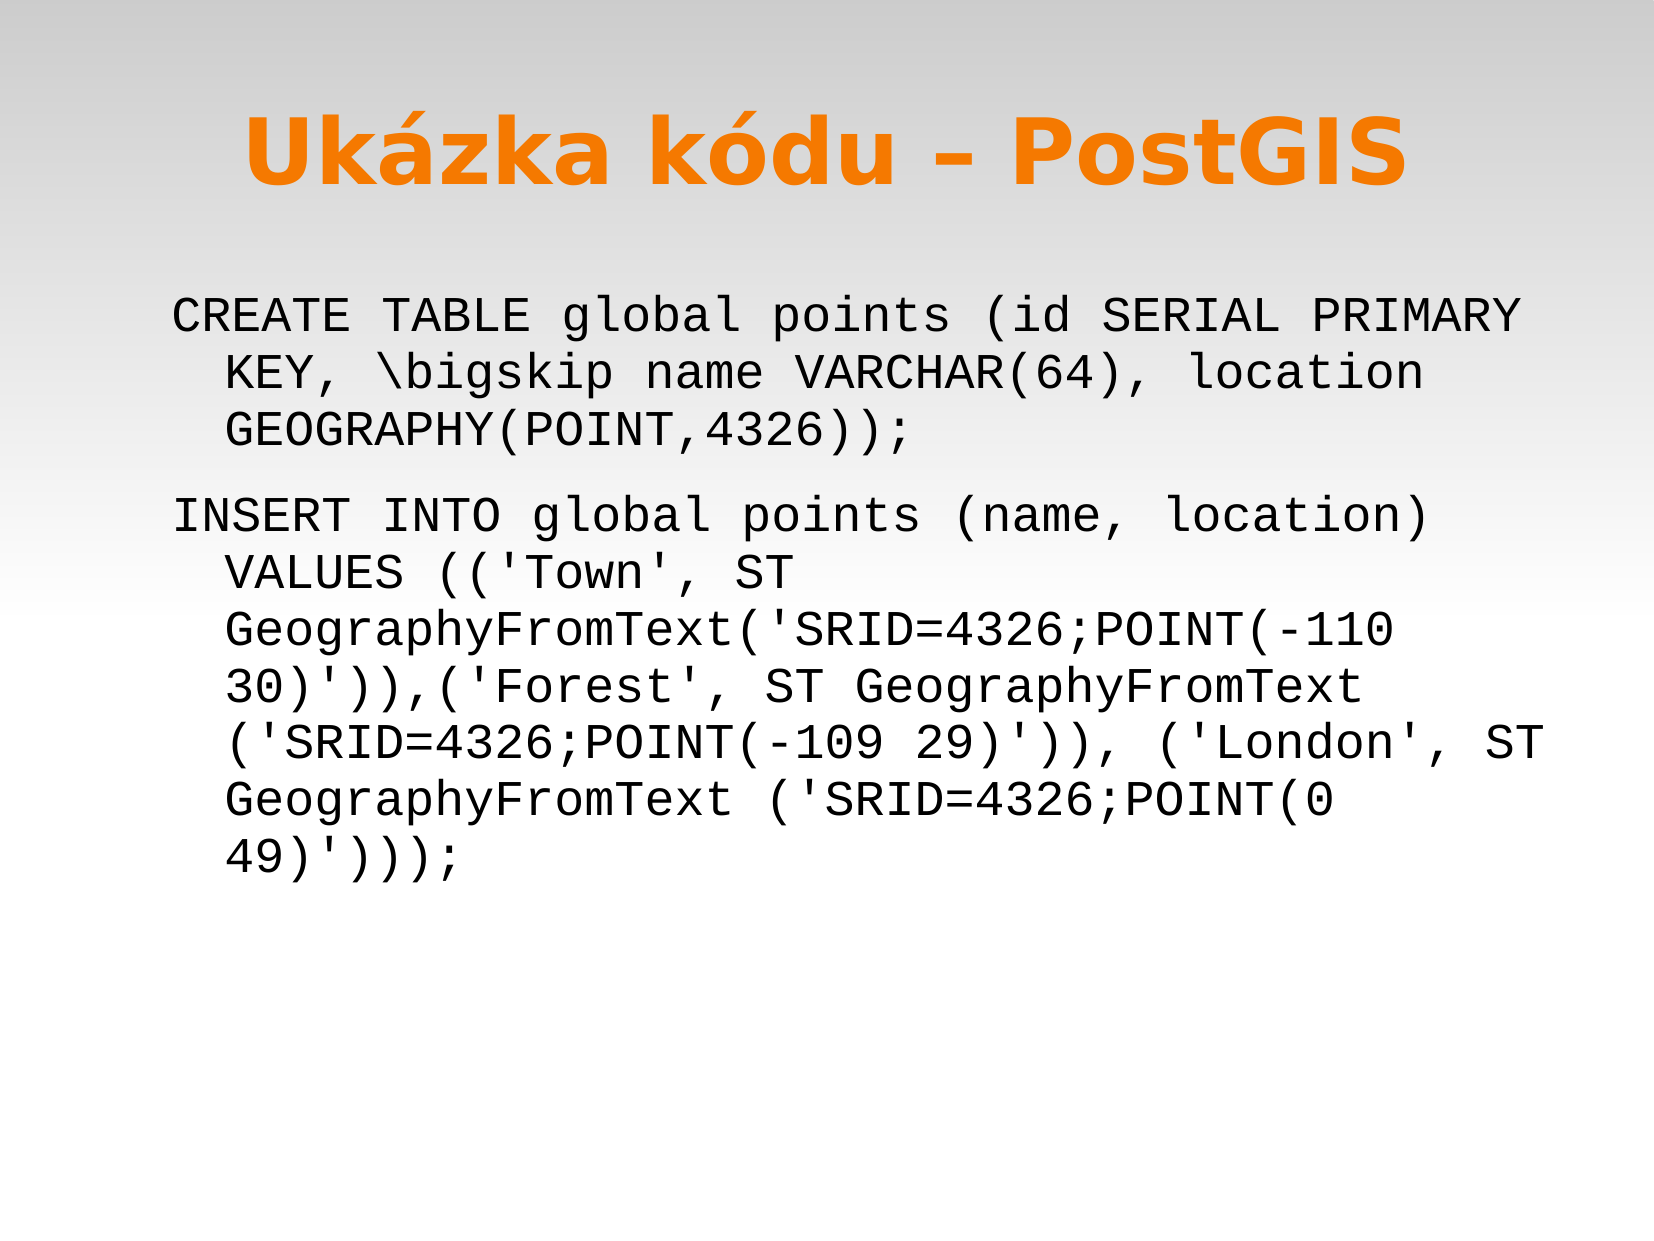

# Ukázka kódu – PostGIS
CREATE TABLE global points (id SERIAL PRIMARY KEY, \bigskip name VARCHAR(64), location GEOGRAPHY(POINT,4326));
INSERT INTO global points (name, location) VALUES (('Town', ST GeographyFromText('SRID=4326;POINT(-110 30)')),('Forest', ST GeographyFromText ('SRID=4326;POINT(-109 29)')), ('London', ST GeographyFromText ('SRID=4326;POINT(0 49)')));